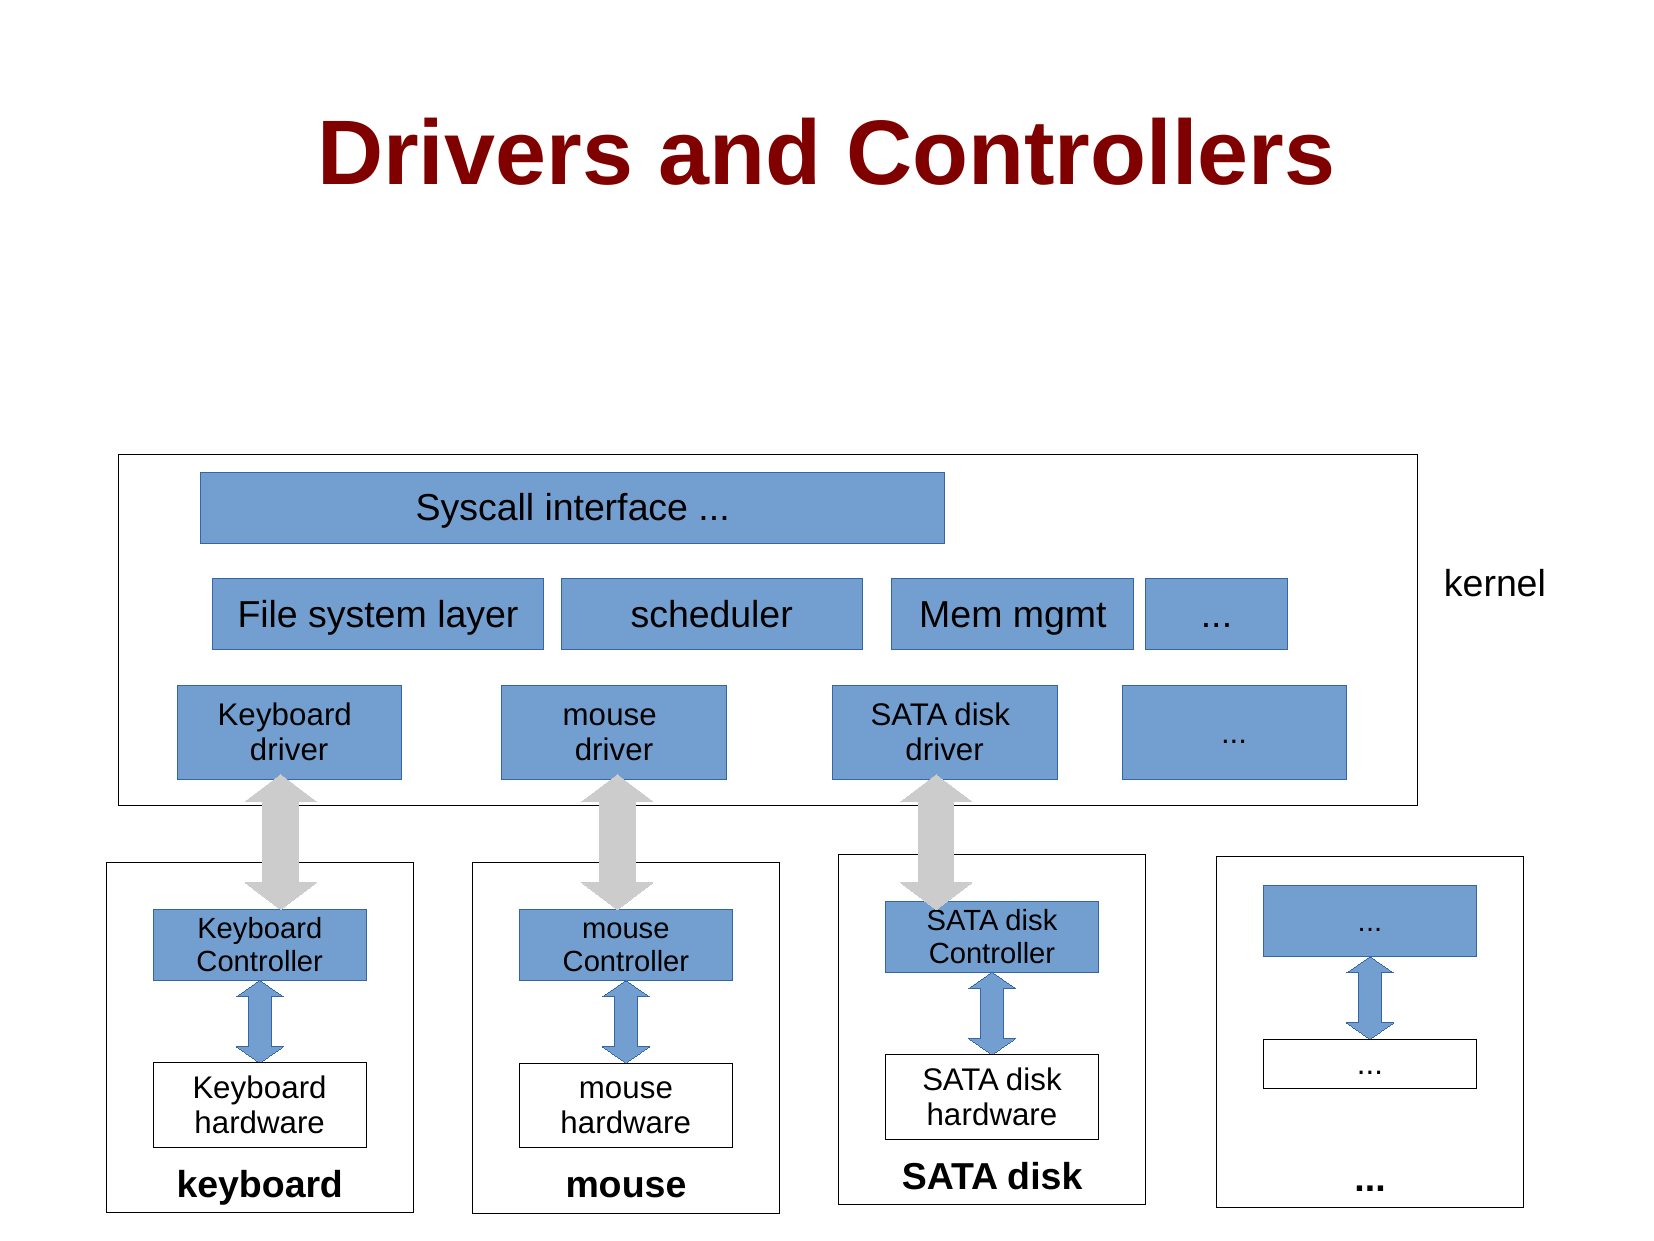

# Drivers and Controllers
Syscall interface ...
kernel
File system layer
scheduler
Mem mgmt
...
Keyboard
driver
mouse
driver
SATA disk
driver
...
SATA disk
...
keyboard
mouse
...
SATA disk
Controller
Keyboard
Controller
mouse
Controller
...
SATA disk
hardware
Keyboard
hardware
mouse
hardware